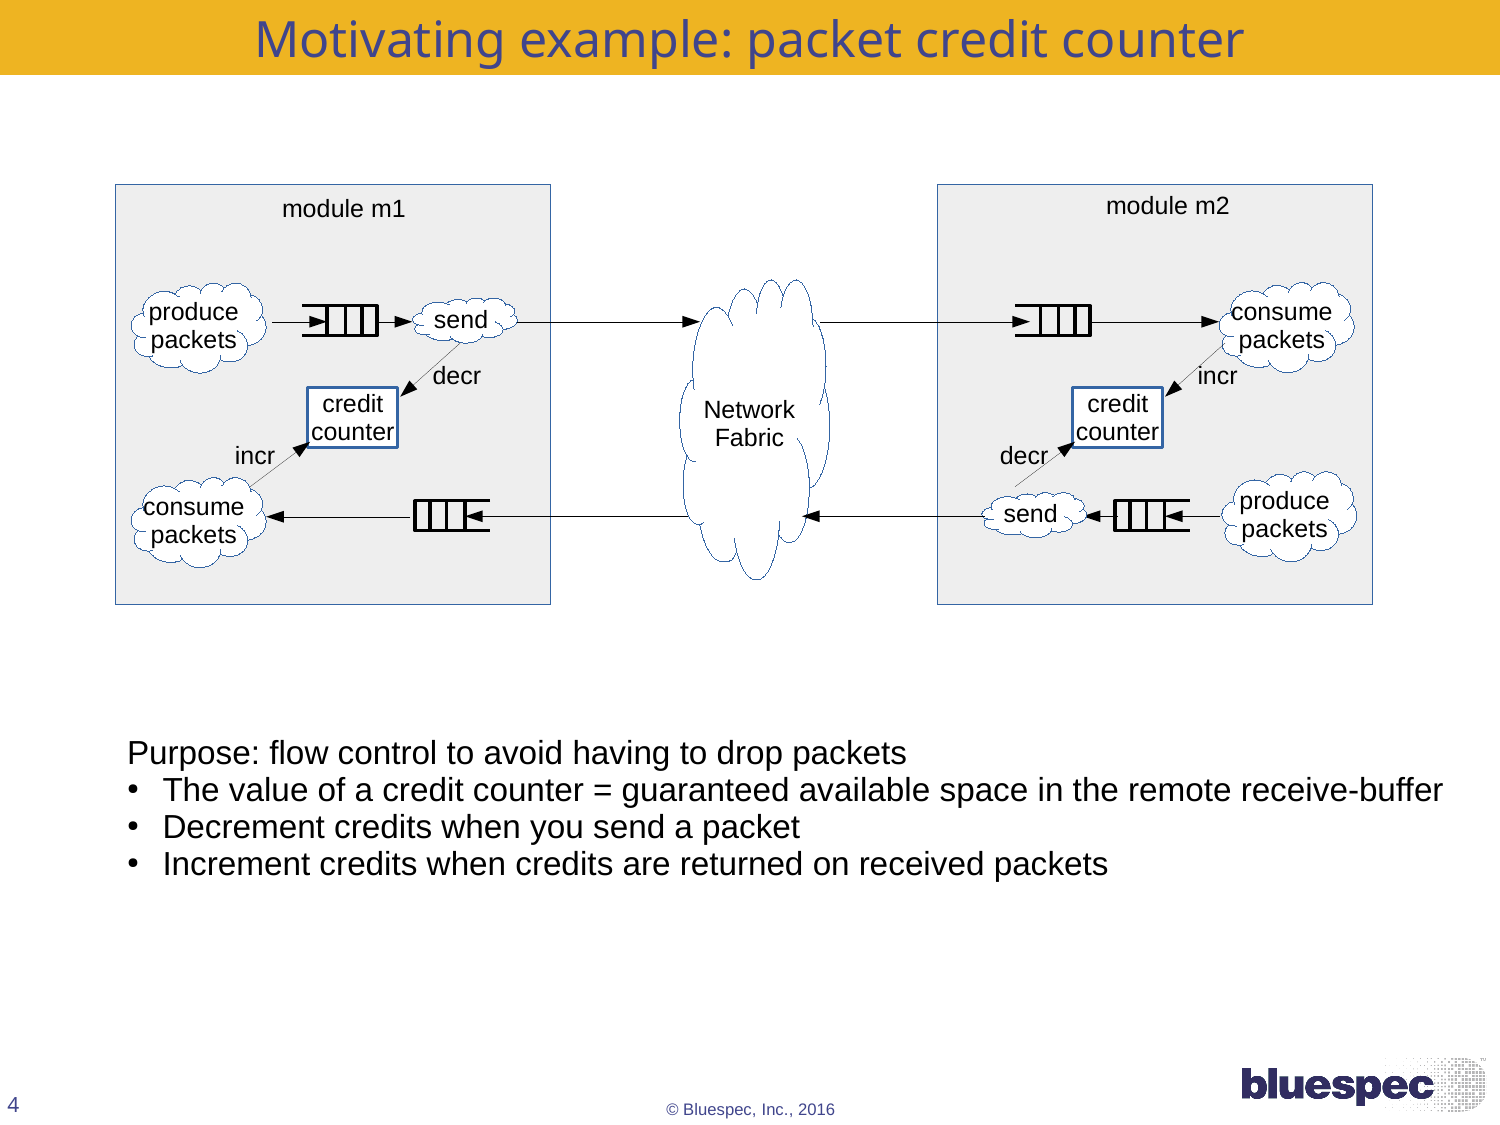

Motivating example: packet credit counter
module m2
module m1
Network
Fabric
consume
packets
produce
packets
send
decr
incr
credit
counter
credit
counter
incr
decr
produce
packets
consume
packets
send
Purpose: flow control to avoid having to drop packets
The value of a credit counter = guaranteed available space in the remote receive-buffer
Decrement credits when you send a packet
Increment credits when credits are returned on received packets